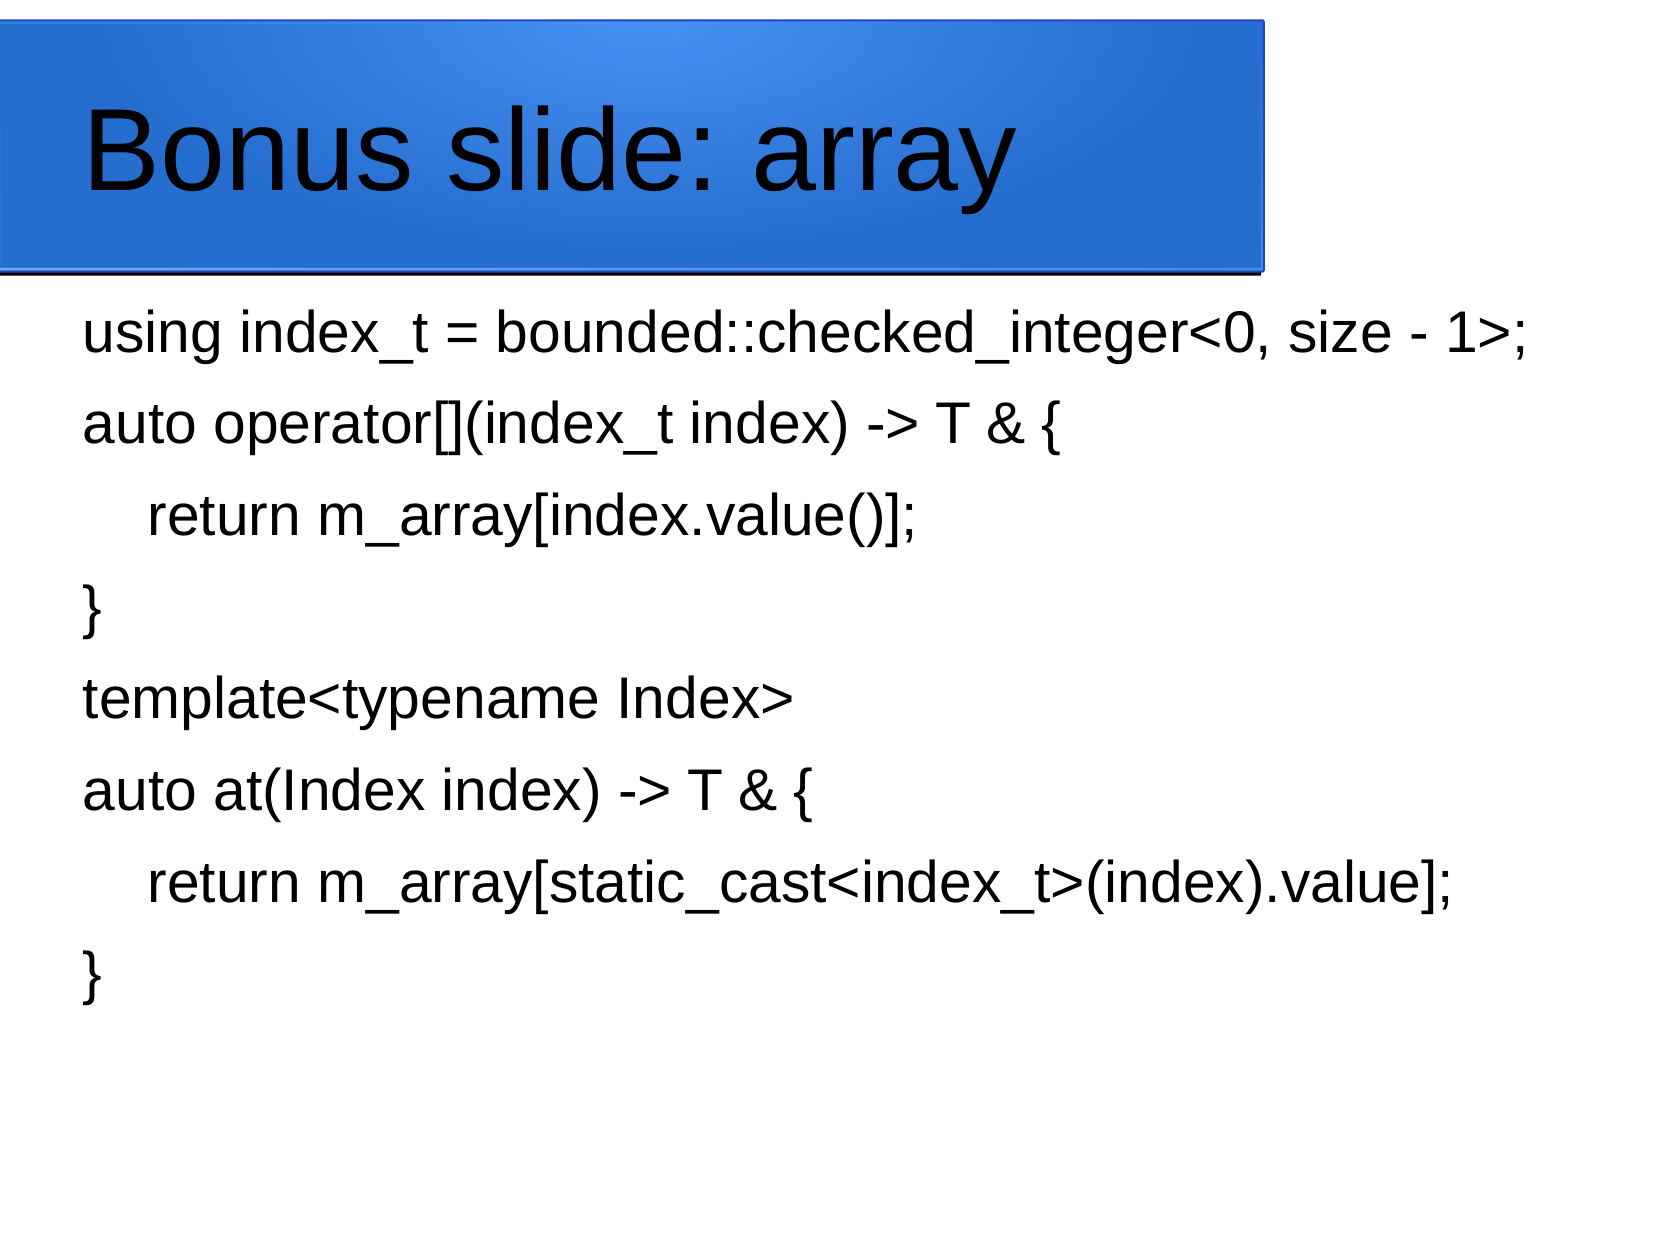

# Bonus slide: array
using index_t = bounded::checked_integer<0, size - 1>;
auto operator[](index_t index) -> T & {
 return m_array[index.value()];
}
template<typename Index>
auto at(Index index) -> T & {
 return m_array[static_cast<index_t>(index).value];
}